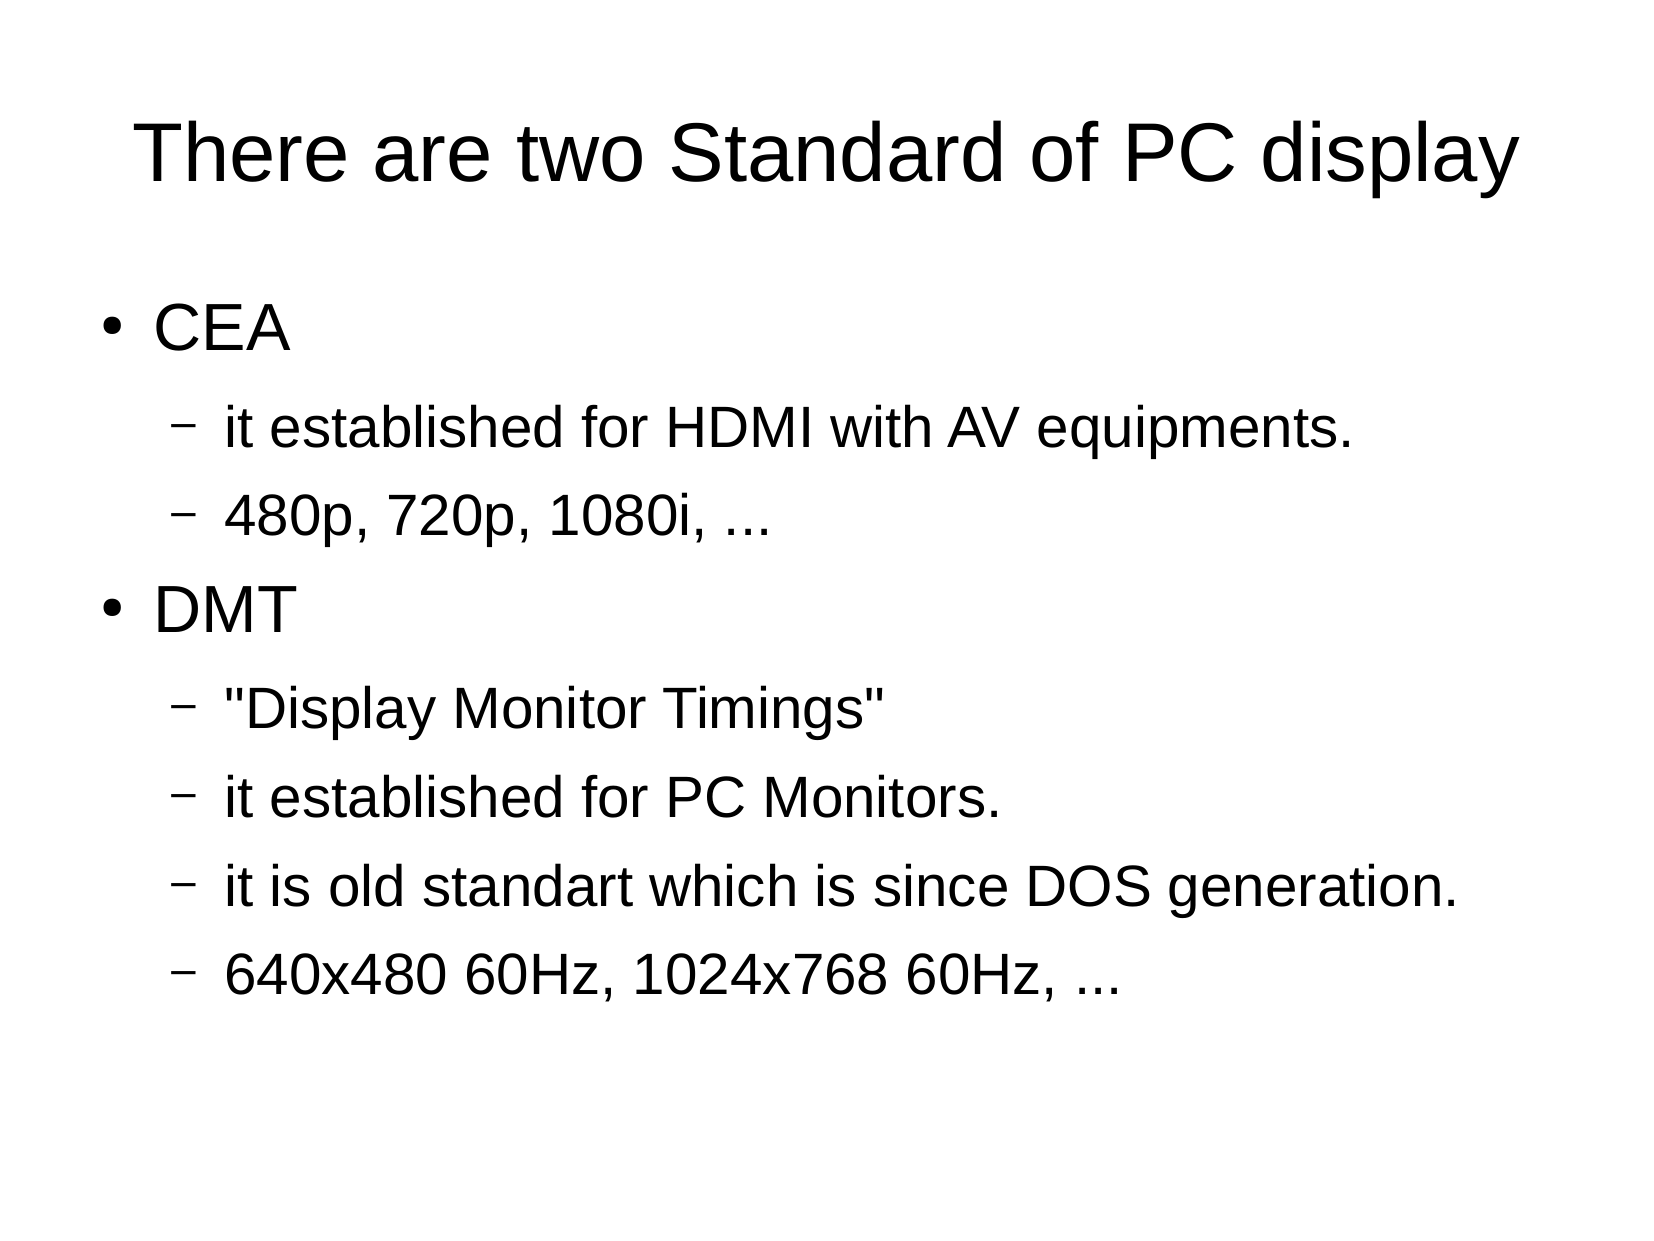

# There are two Standard of PC display
CEA
it established for HDMI with AV equipments.
480p, 720p, 1080i, ...
DMT
"Display Monitor Timings"
it established for PC Monitors.
it is old standart which is since DOS generation.
640x480 60Hz, 1024x768 60Hz, ...